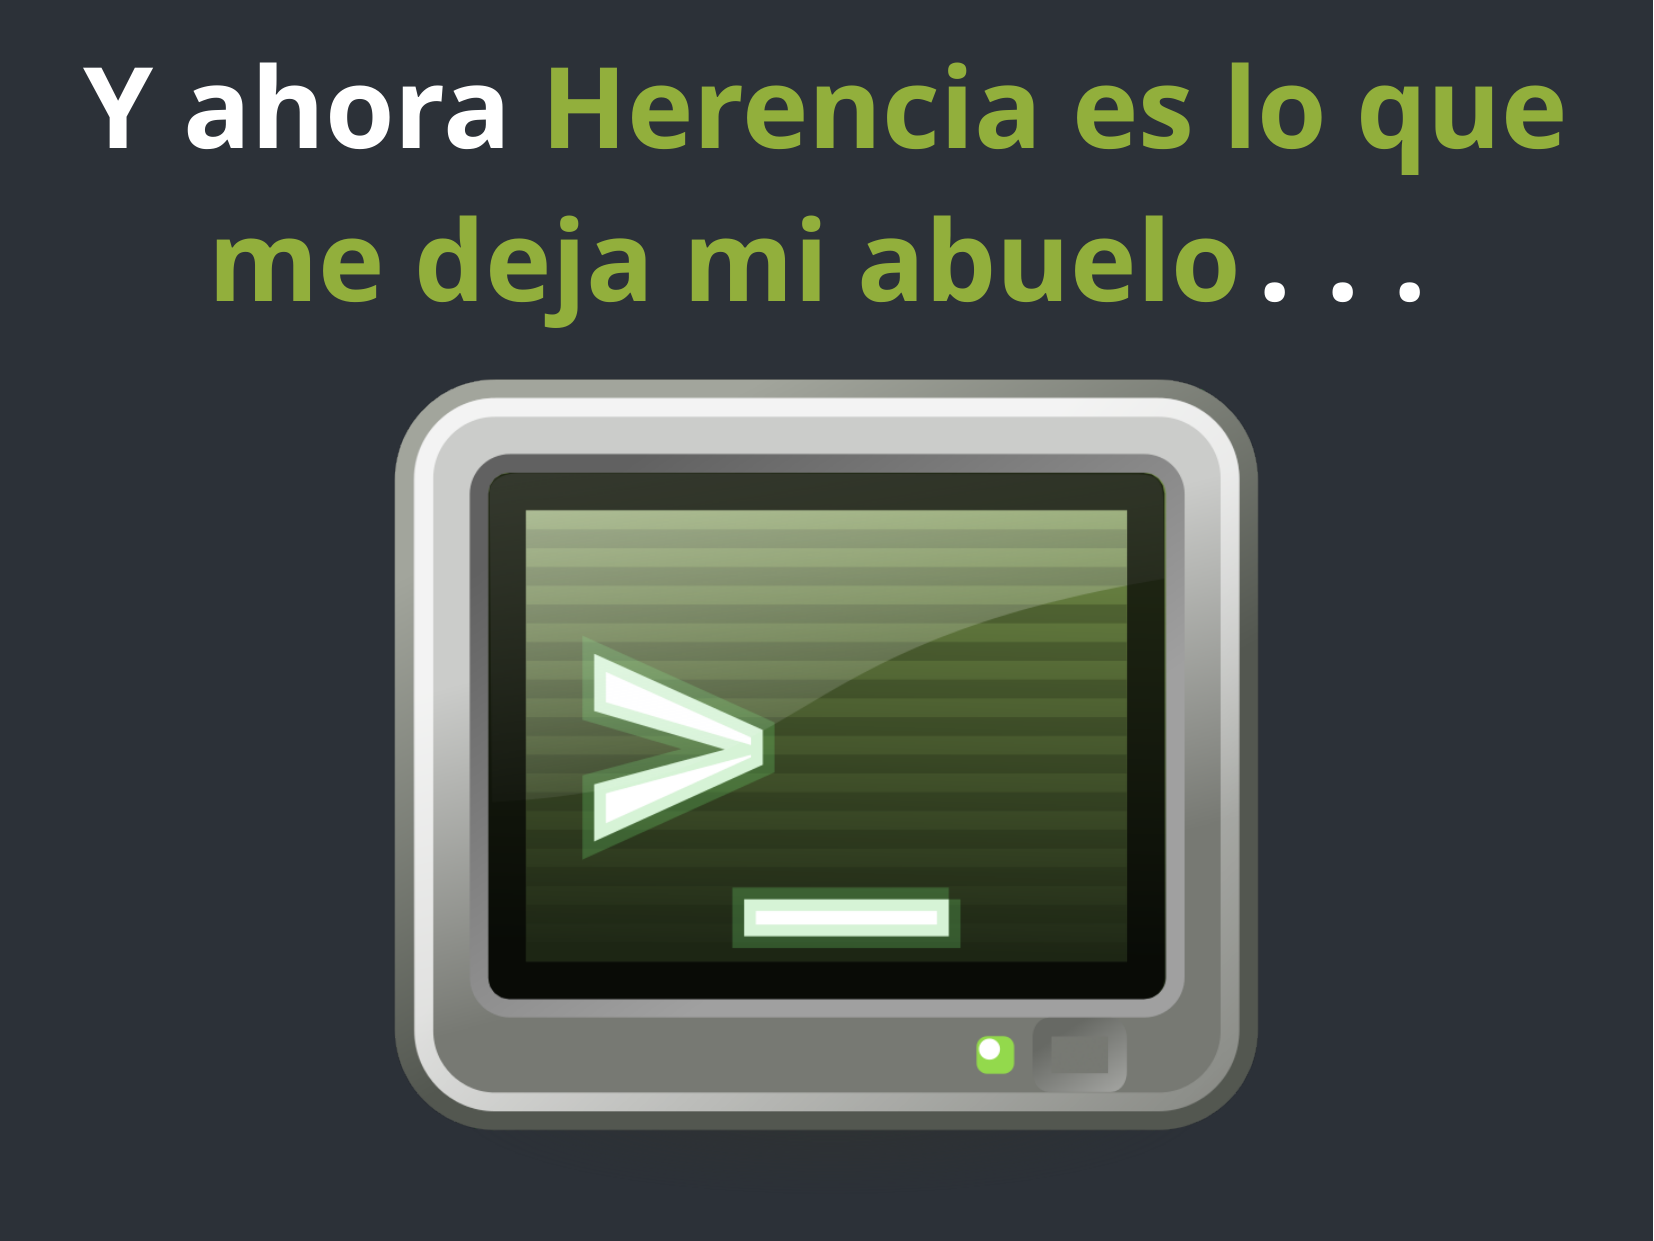

# Y ahora Herencia es lo que me deja mi abuelo...